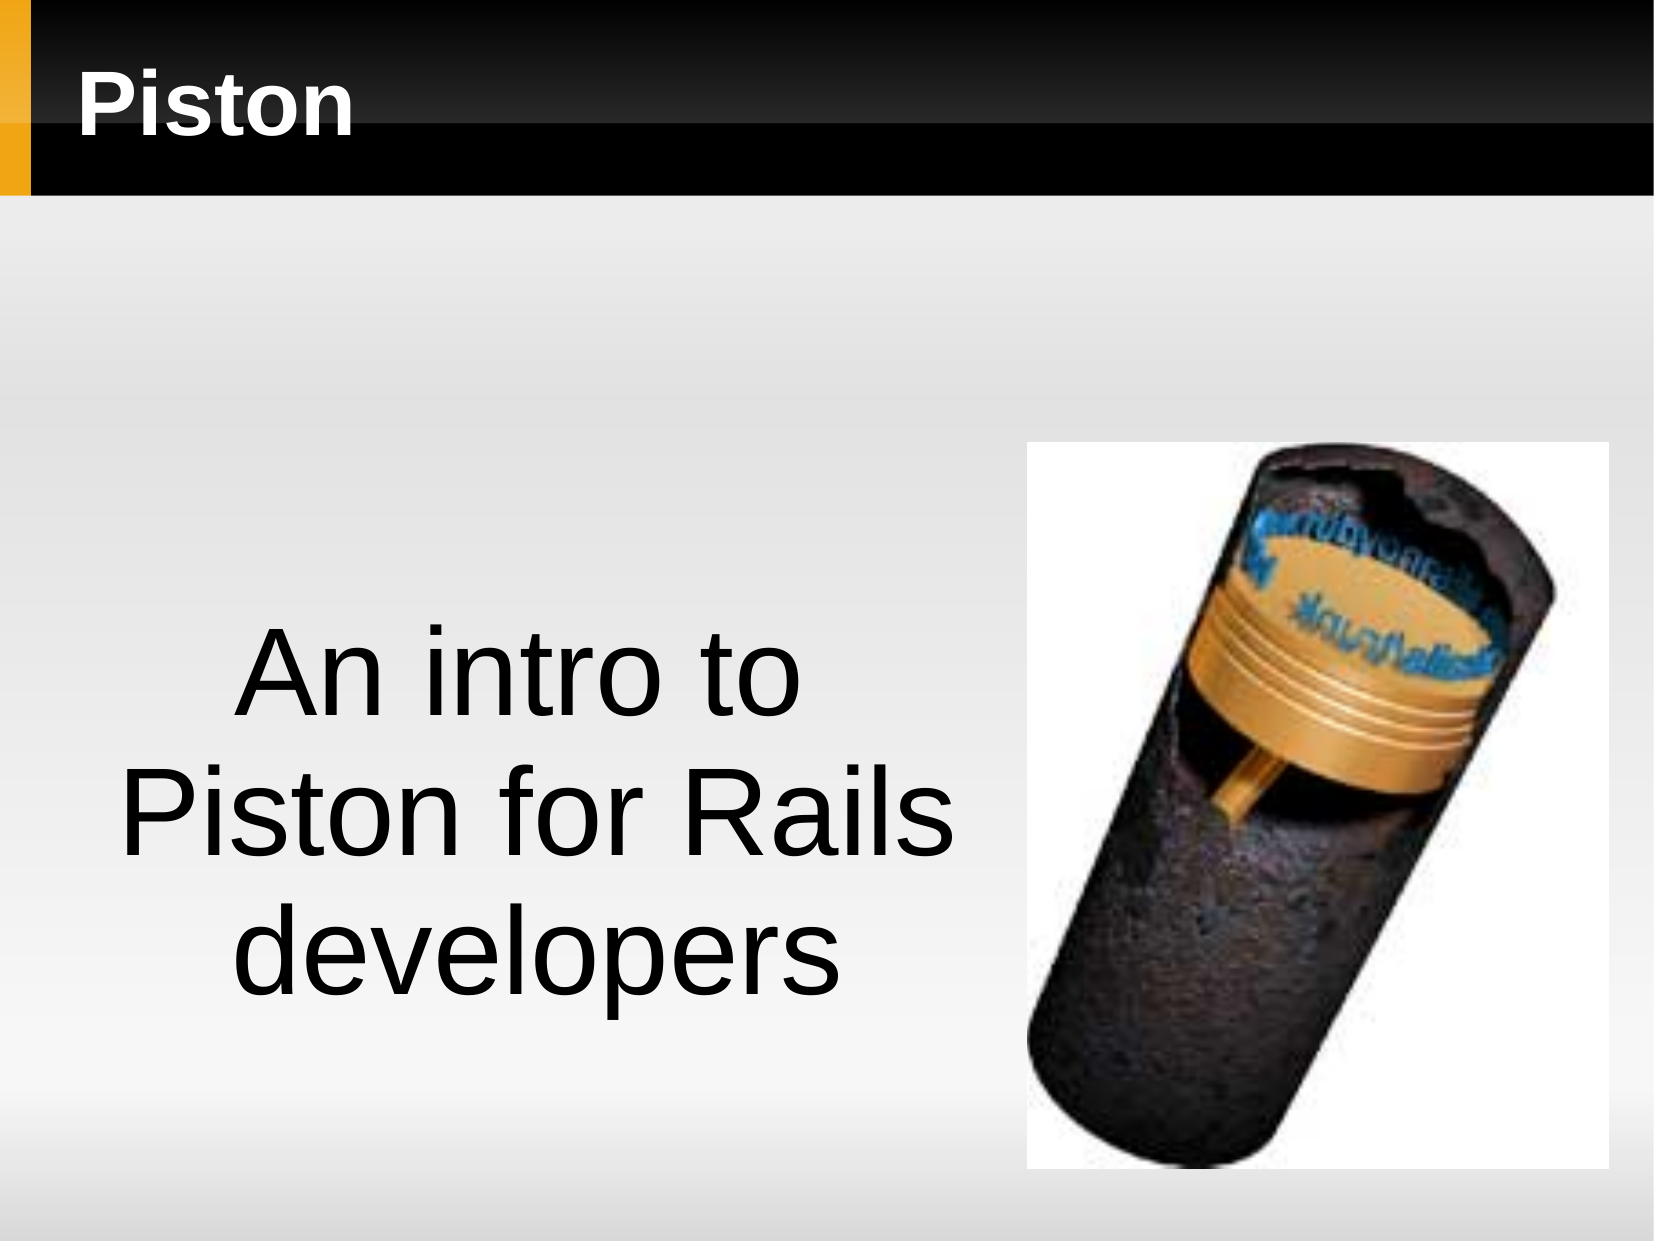

# Piston
An intro to Piston for Rails developers